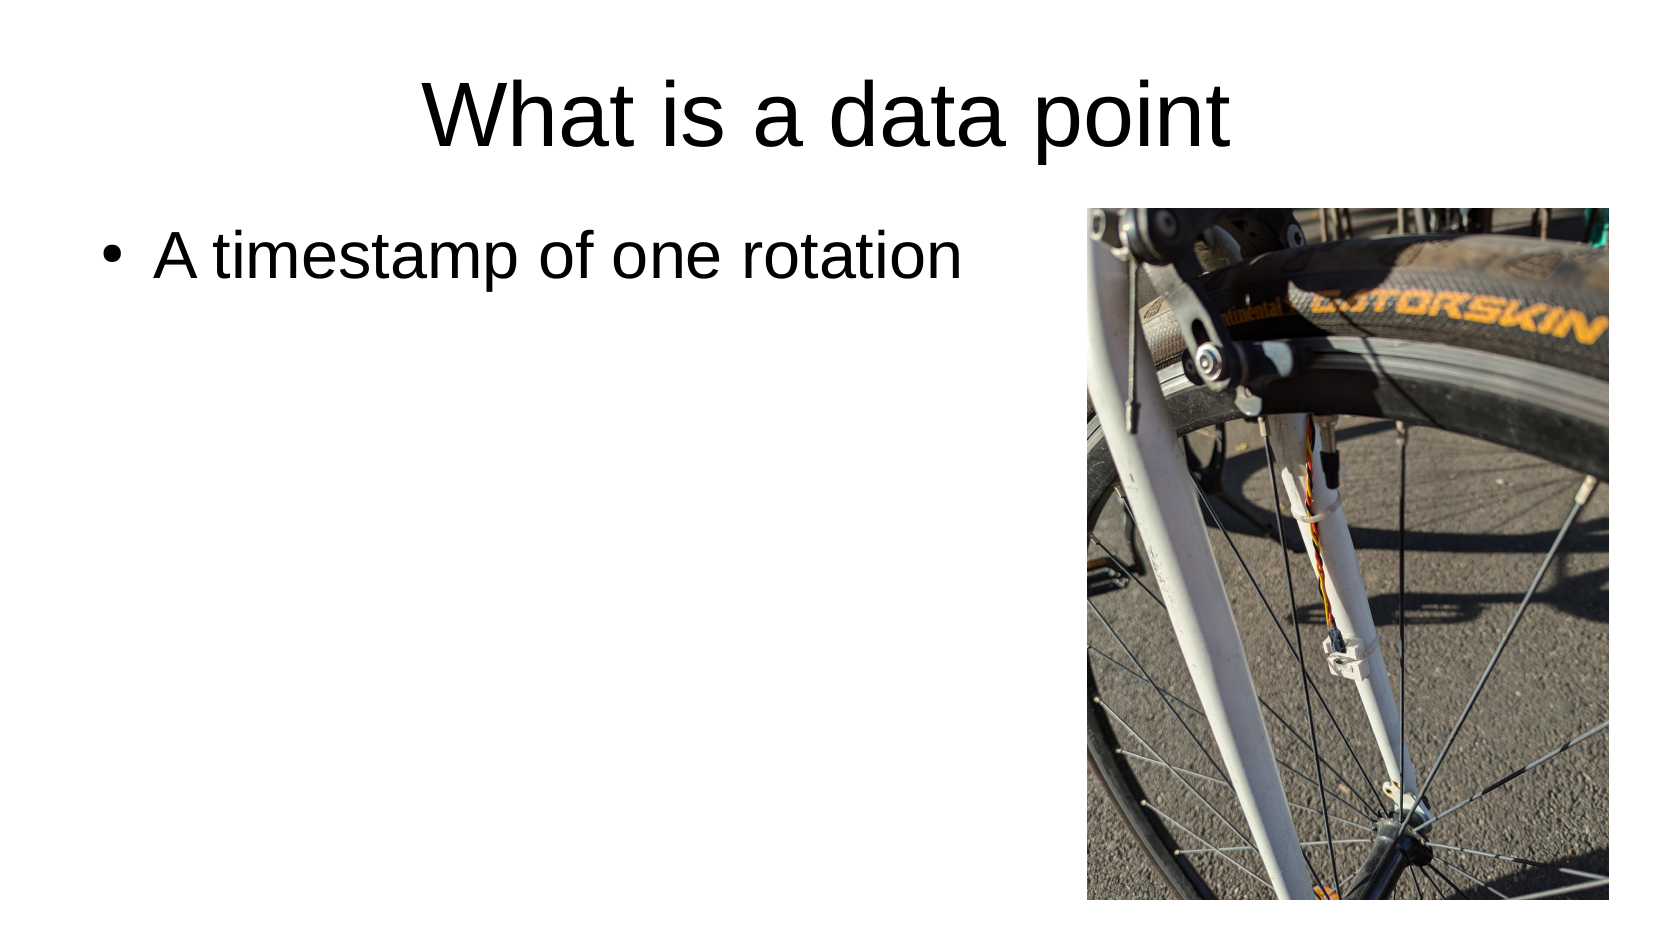

# What is a data point
A timestamp of one rotation